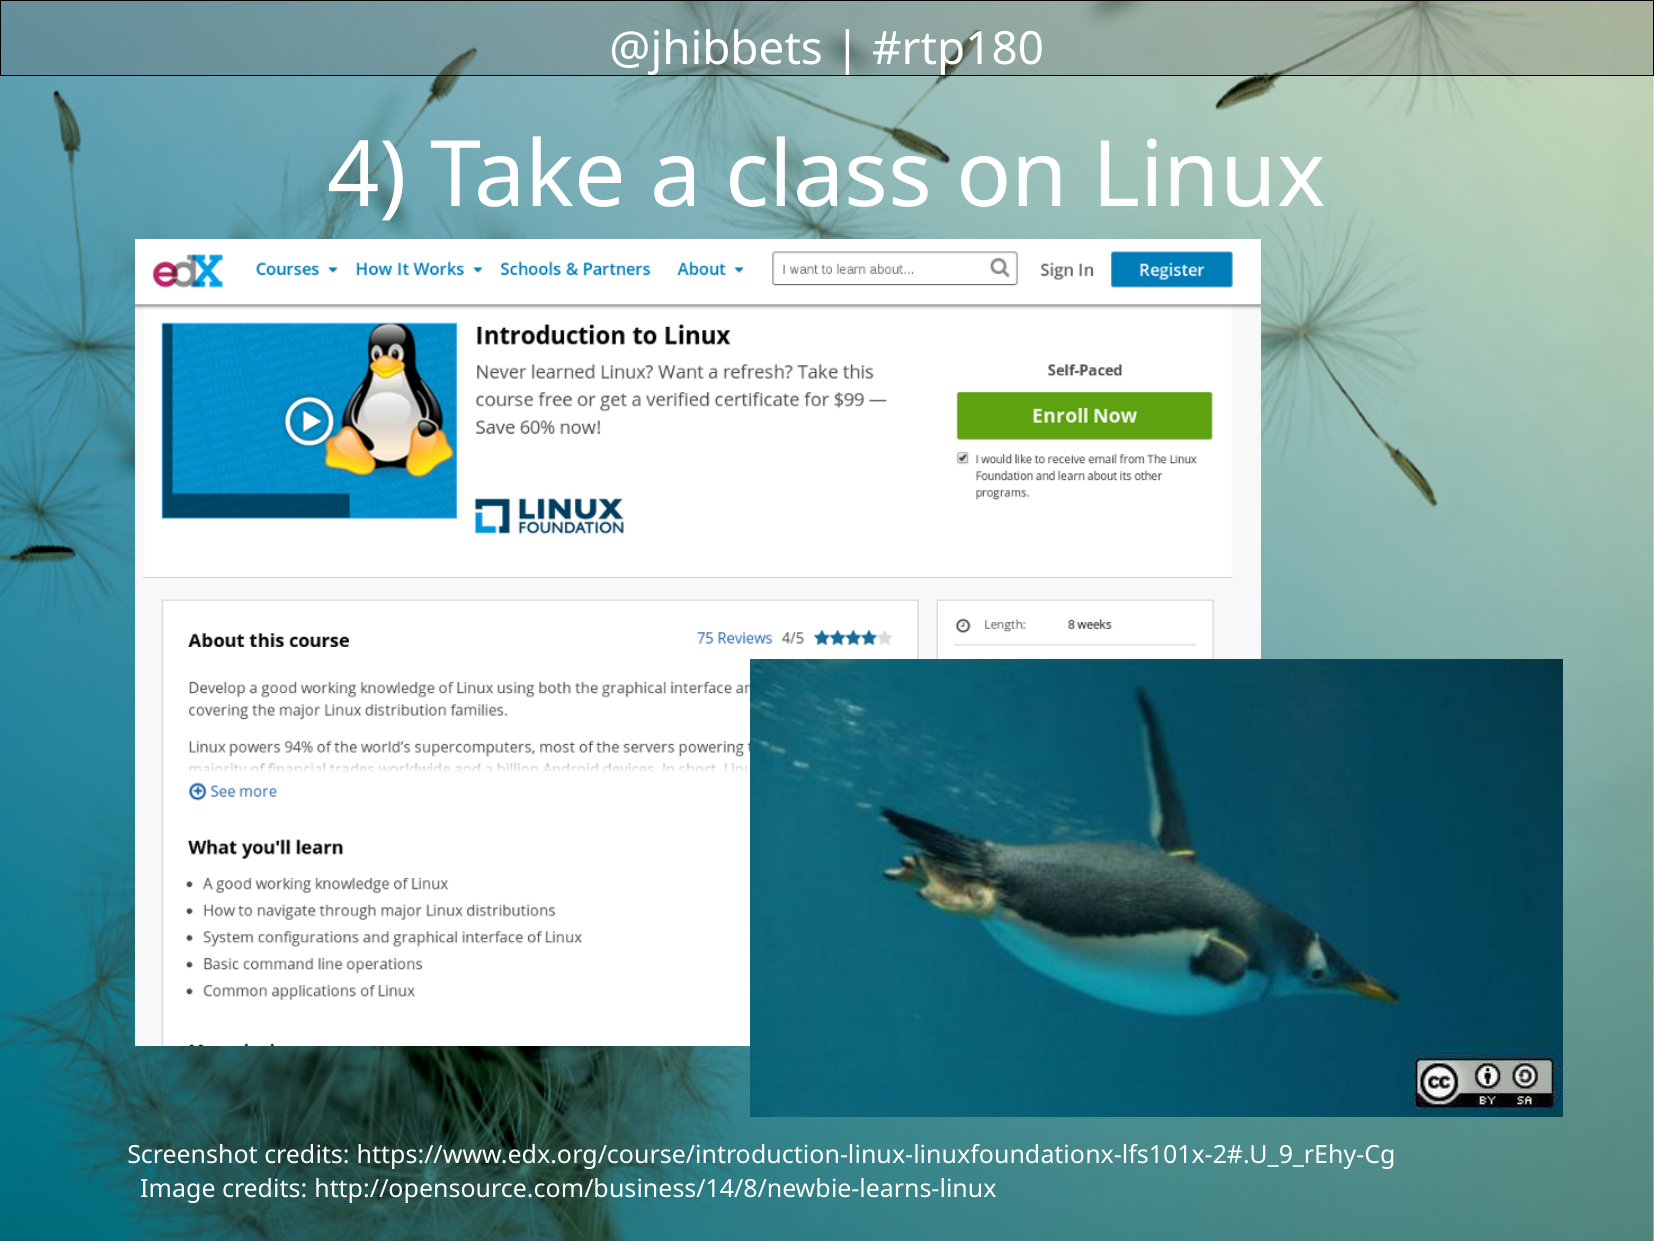

# 4) Take a class on Linux
Screenshot credits: https://www.edx.org/course/introduction-linux-linuxfoundationx-lfs101x-2#.U_9_rEhy-Cg
 Image credits: http://opensource.com/business/14/8/newbie-learns-linux